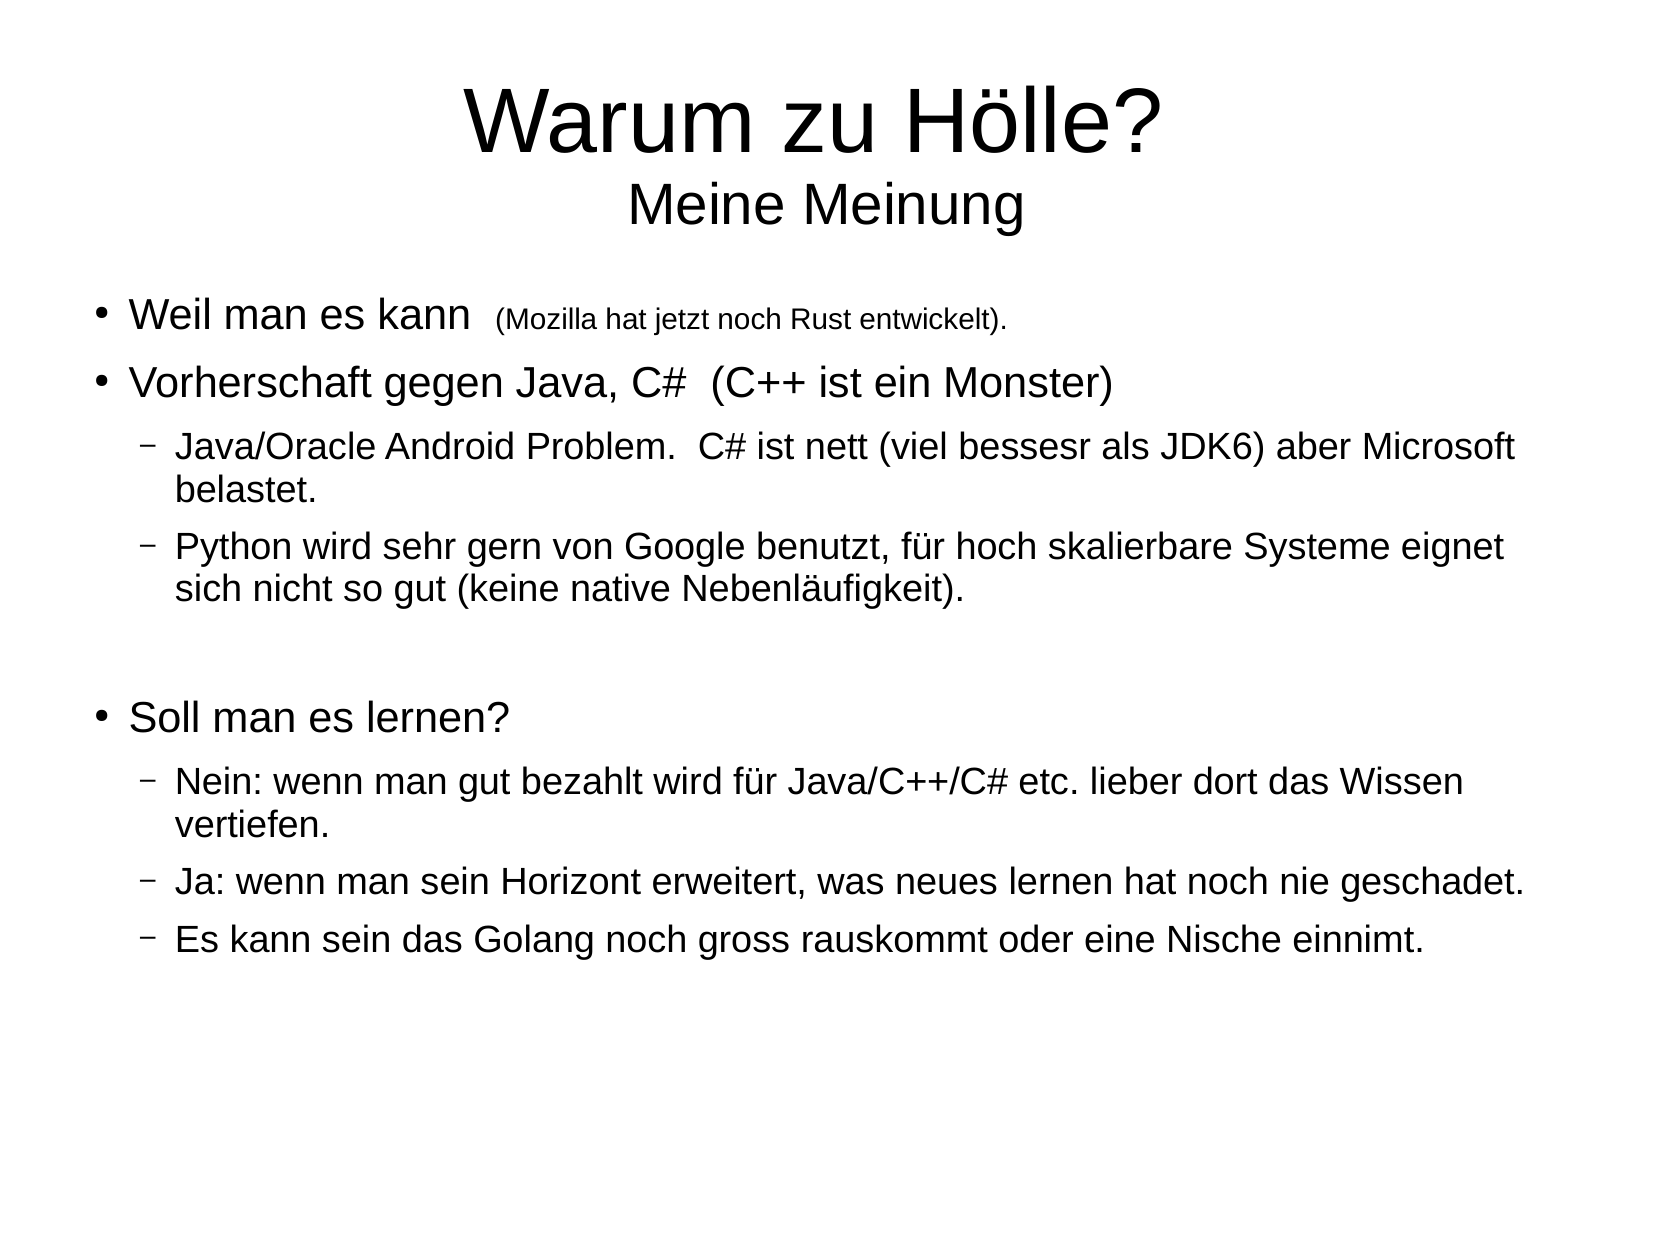

# Warum zu Hölle? Meine Meinung
Weil man es kann (Mozilla hat jetzt noch Rust entwickelt).
Vorherschaft gegen Java, C# (C++ ist ein Monster)
Java/Oracle Android Problem. C# ist nett (viel bessesr als JDK6) aber Microsoft belastet.
Python wird sehr gern von Google benutzt, für hoch skalierbare Systeme eignet sich nicht so gut (keine native Nebenläufigkeit).
Soll man es lernen?
Nein: wenn man gut bezahlt wird für Java/C++/C# etc. lieber dort das Wissen vertiefen.
Ja: wenn man sein Horizont erweitert, was neues lernen hat noch nie geschadet.
Es kann sein das Golang noch gross rauskommt oder eine Nische einnimt.